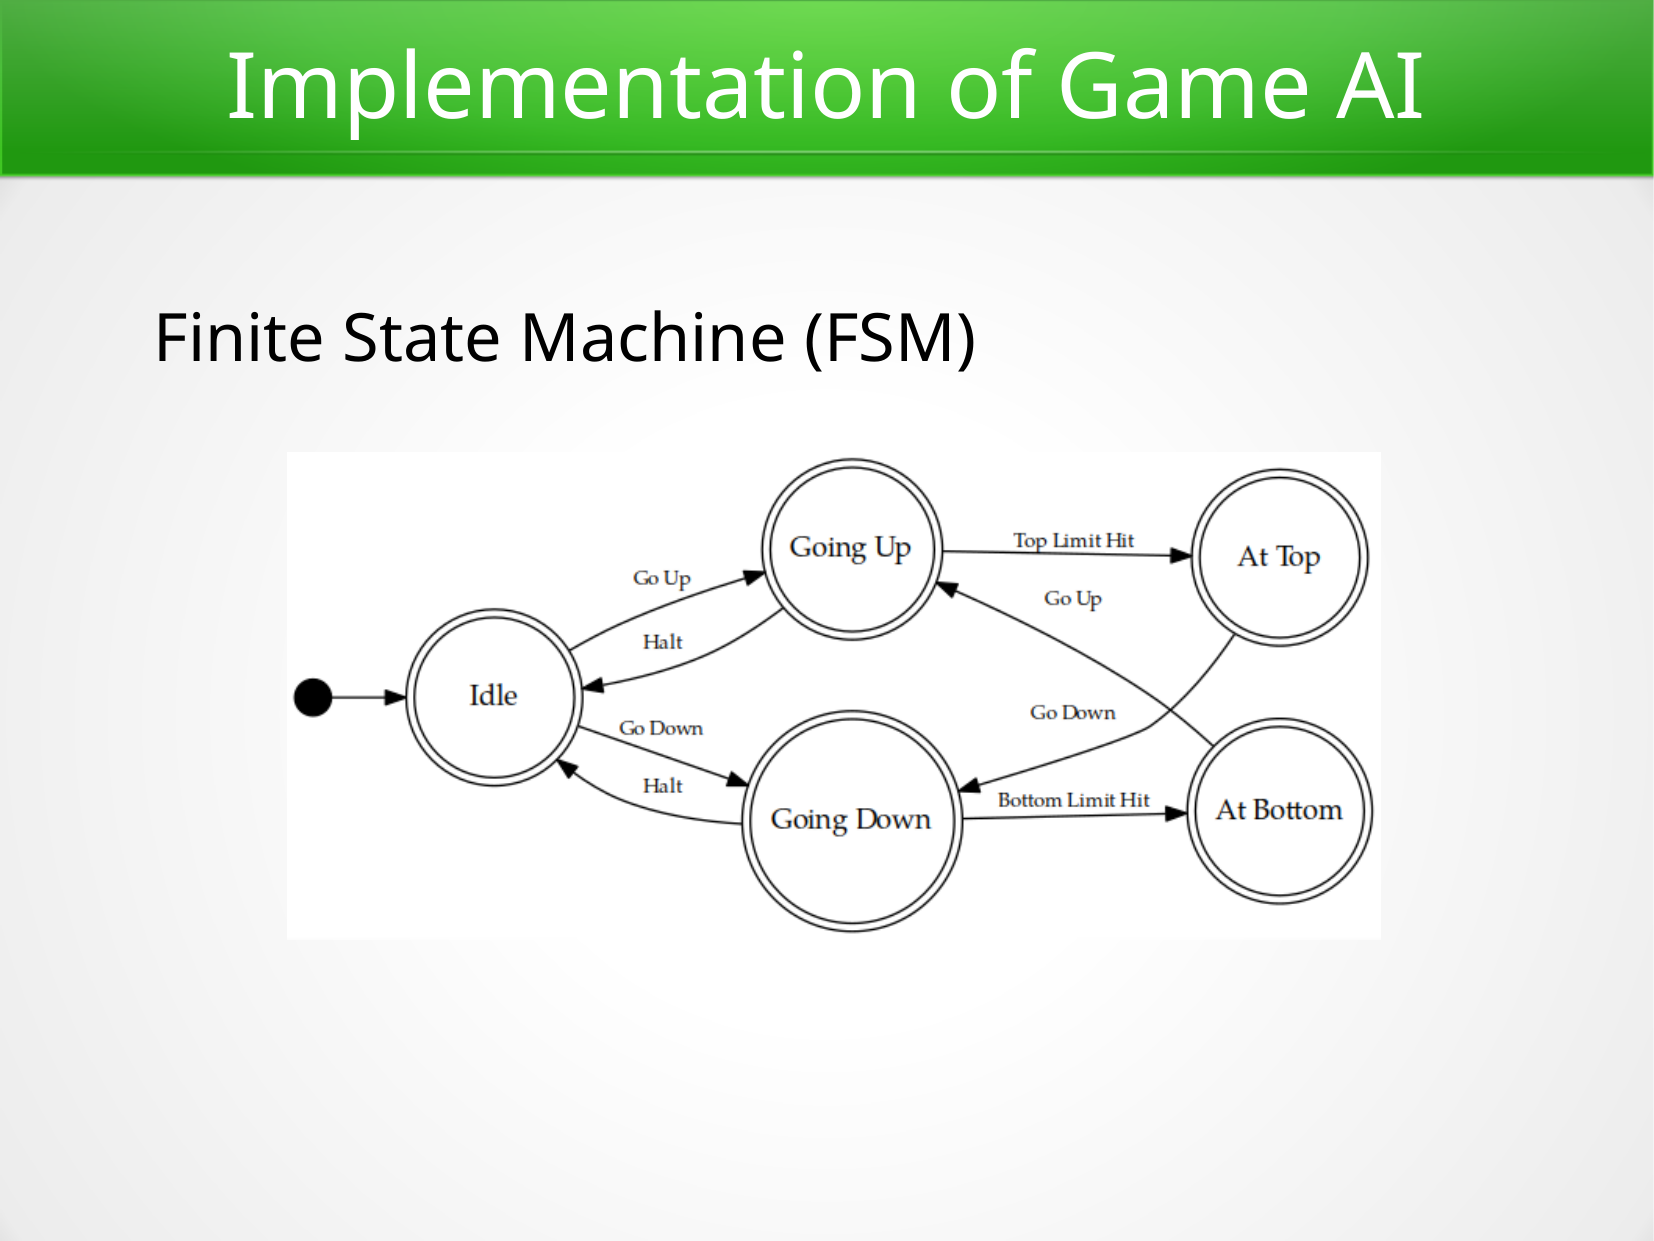

# Implementation of Game AI
Finite State Machine (FSM)